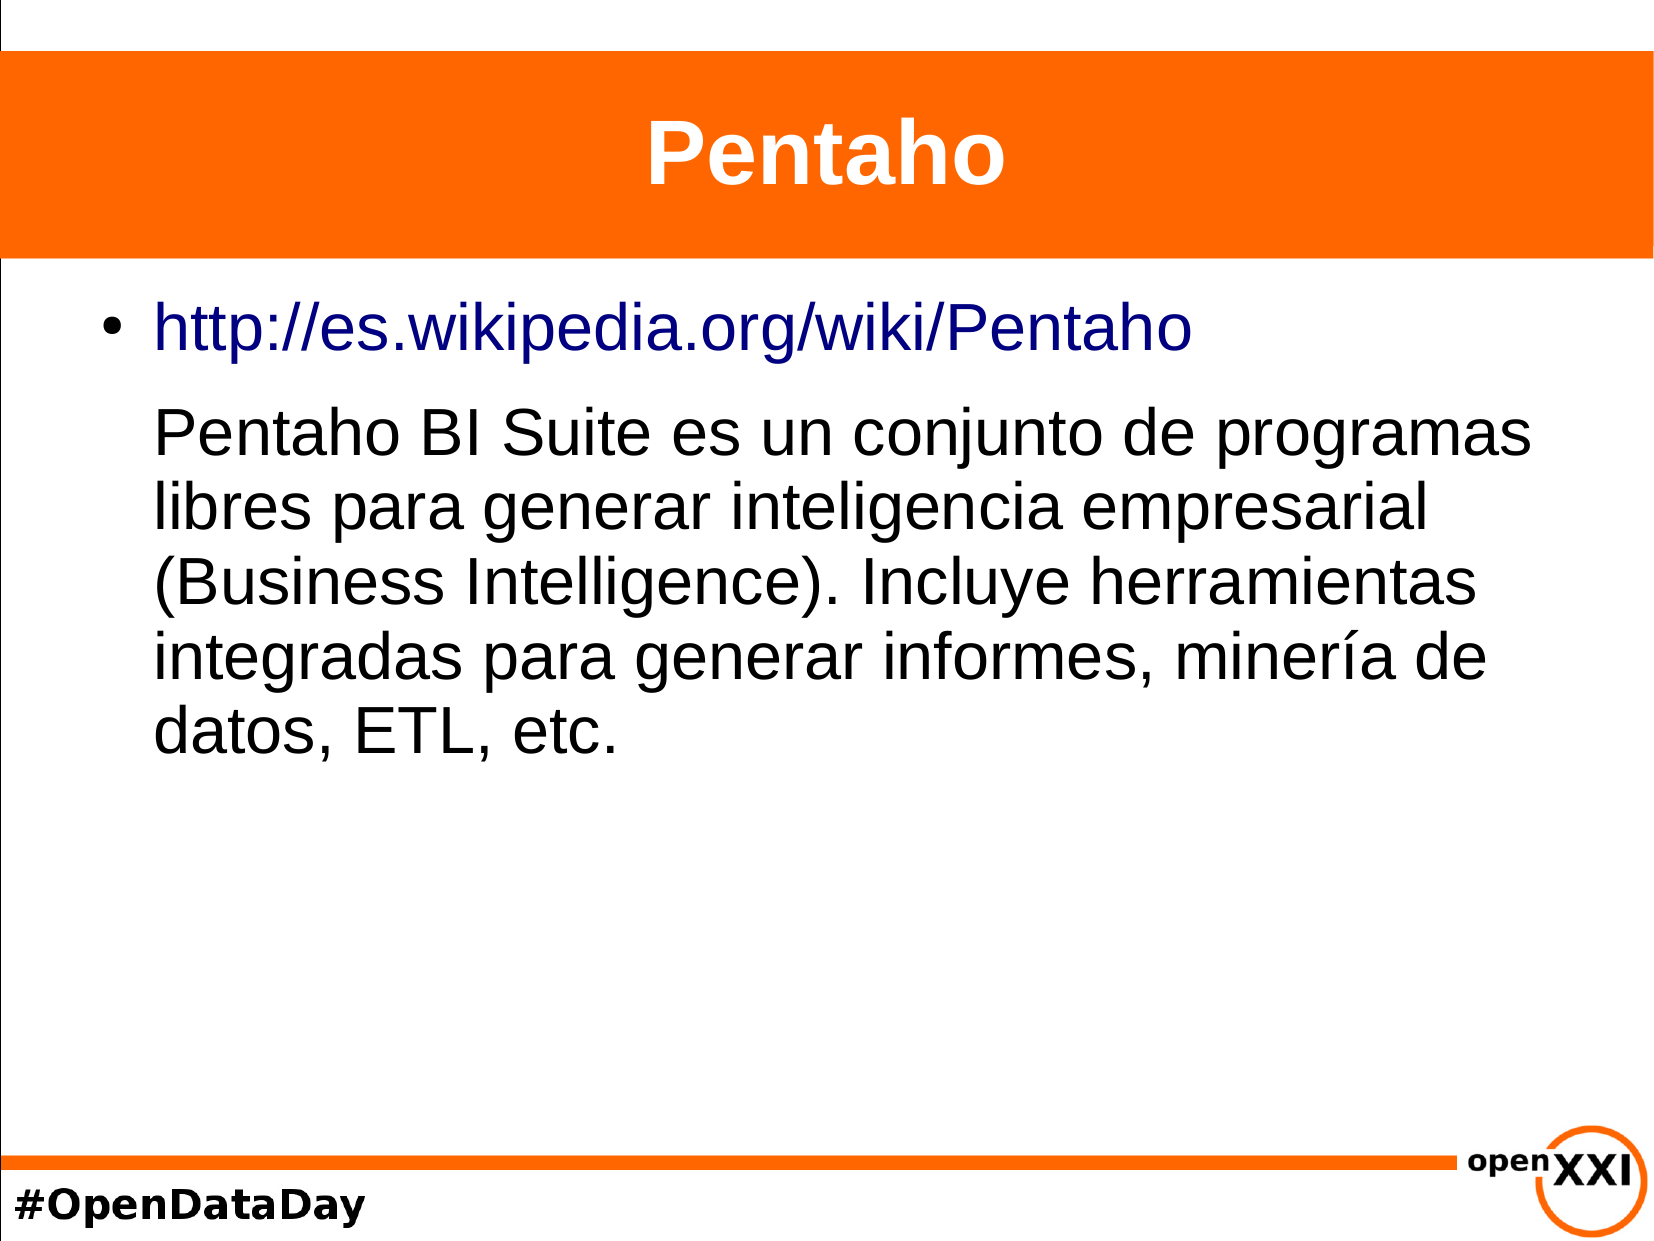

# Pentaho
http://es.wikipedia.org/wiki/Pentaho
Pentaho BI Suite es un conjunto de programas libres para generar inteligencia empresarial (Business Intelligence). Incluye herramientas integradas para generar informes, minería de datos, ETL, etc.